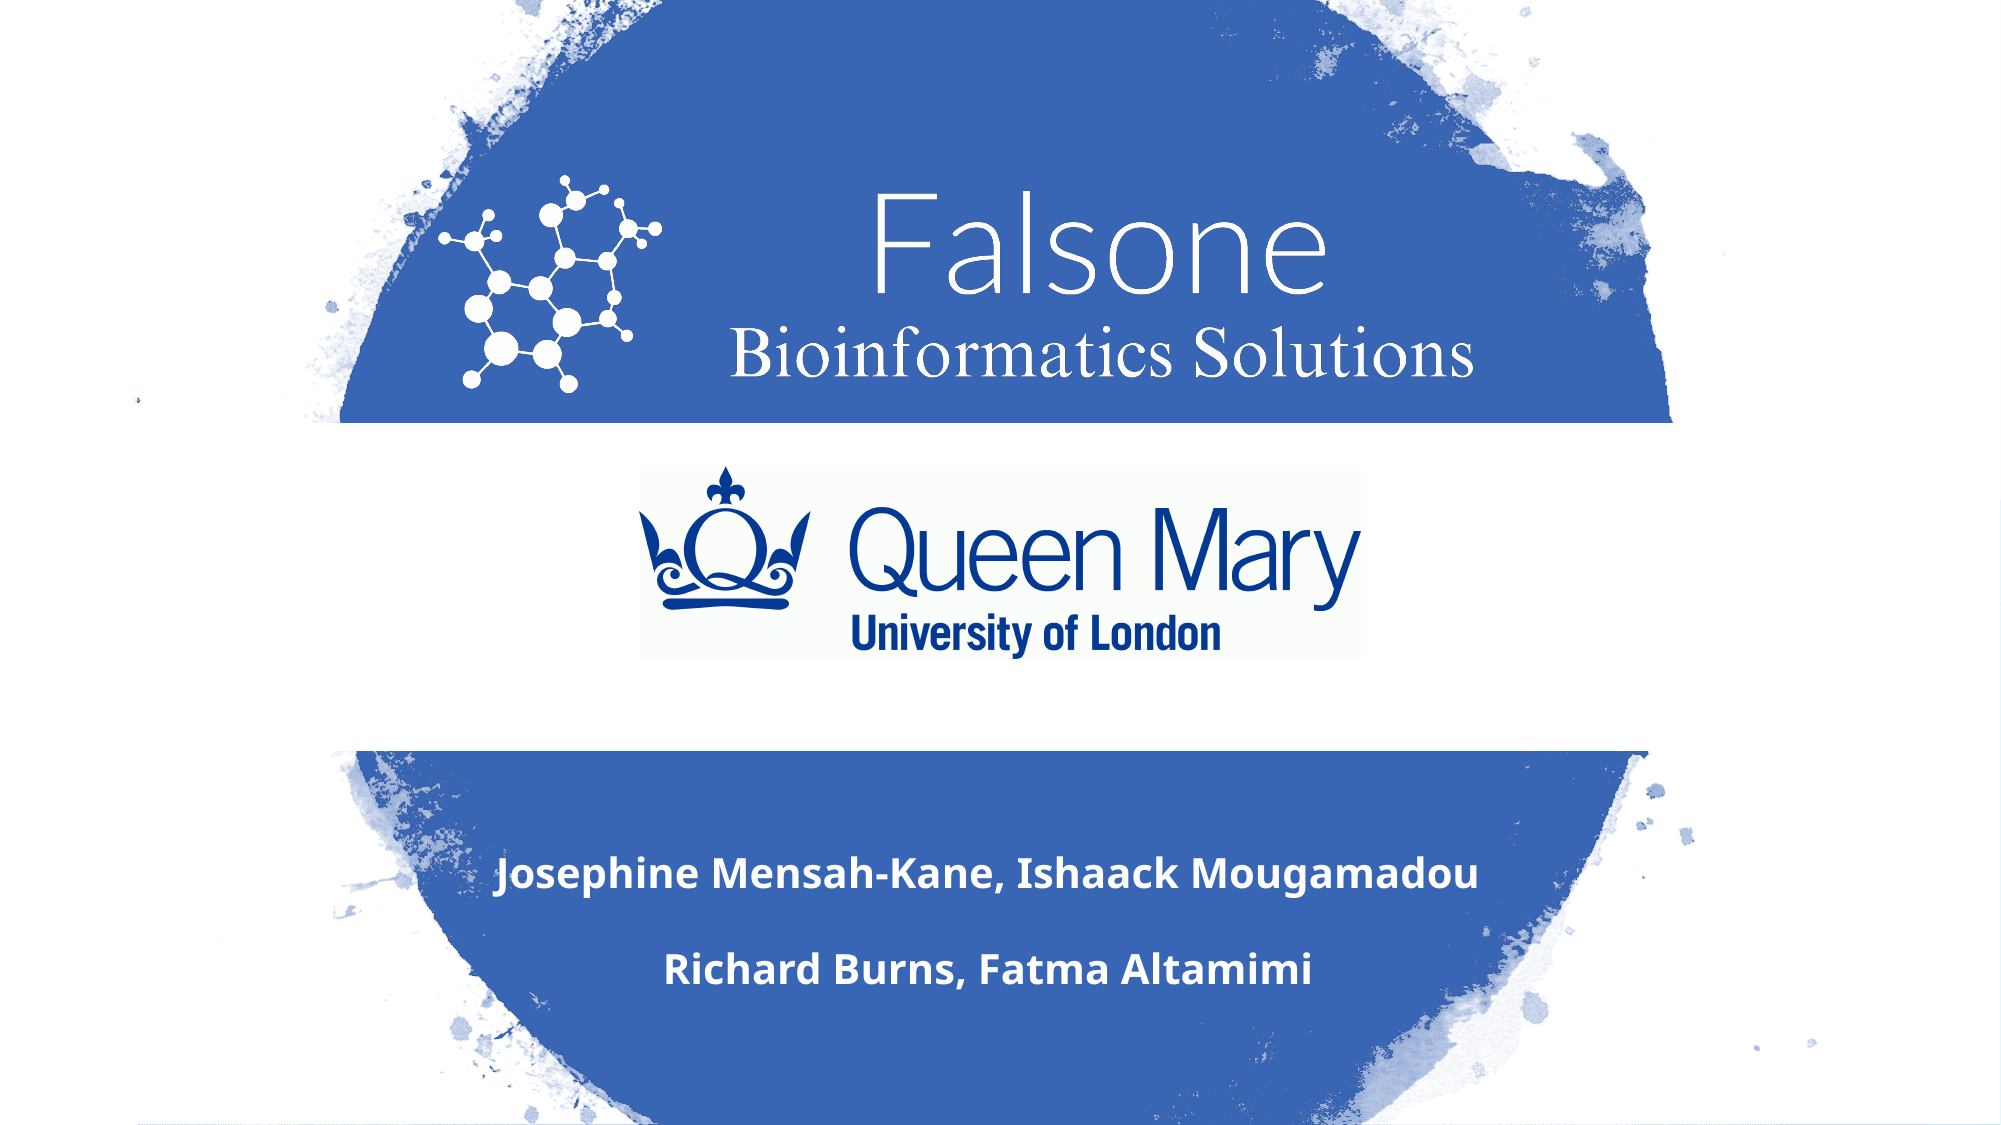

# Josephine Mensah-Kane, Ishaack Mougamadou
Richard Burns, Fatma Altamimi